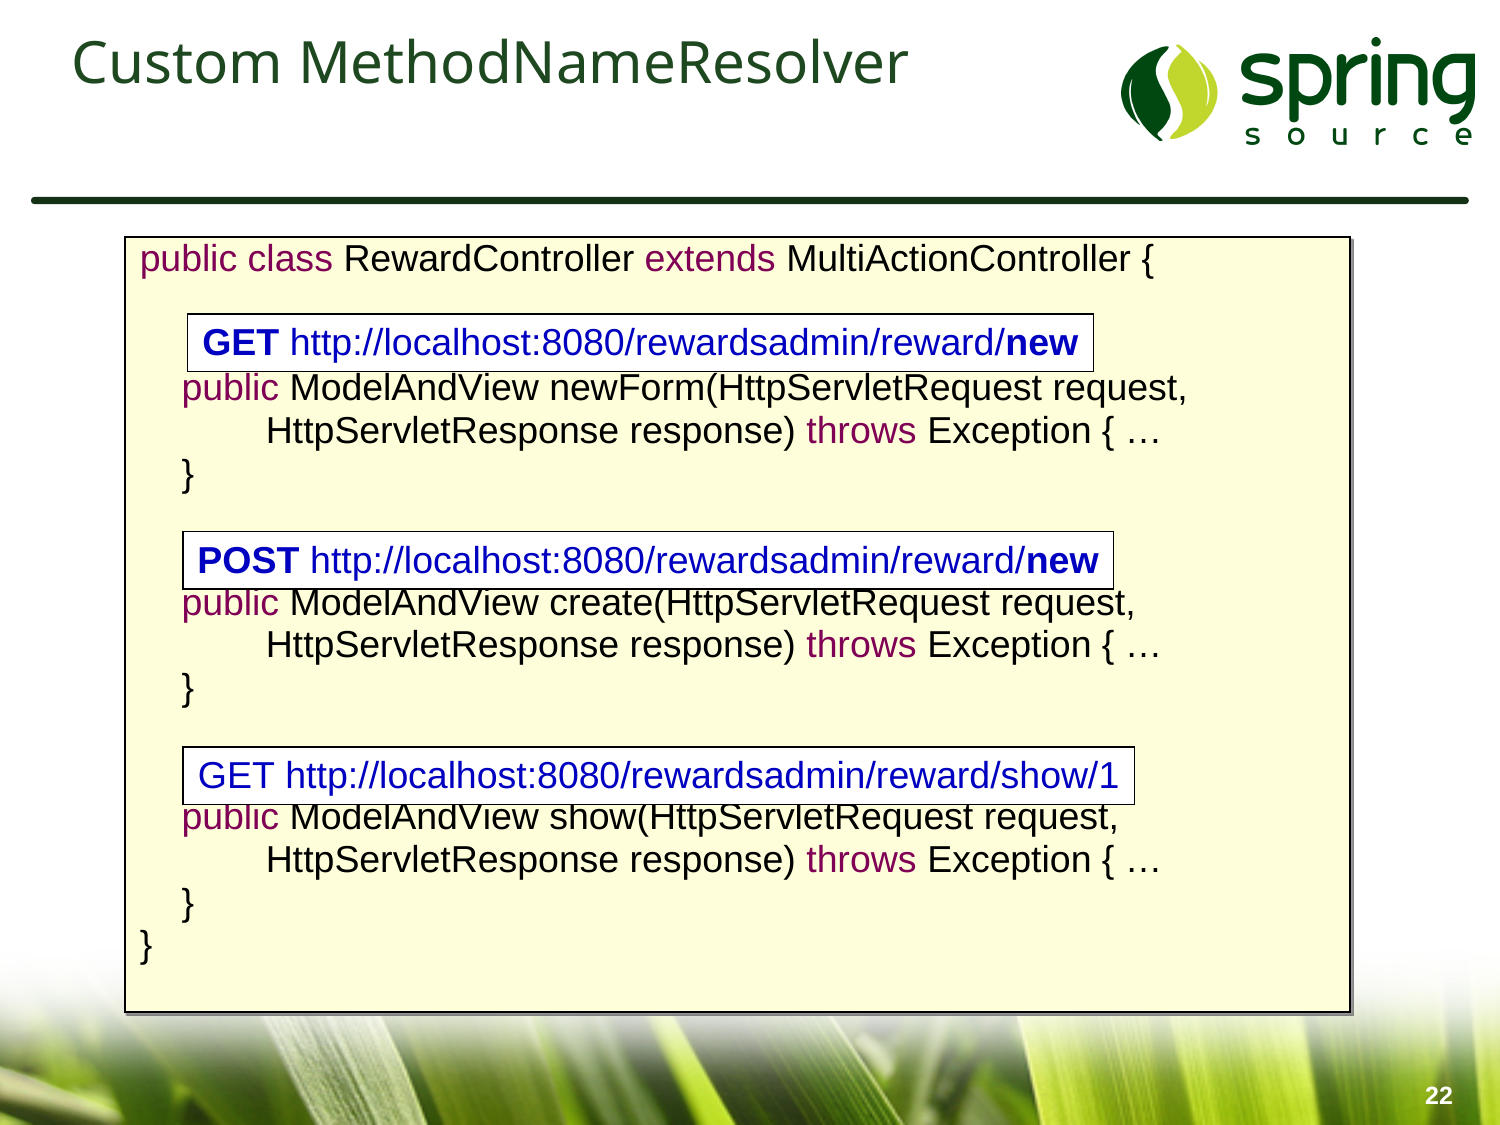

# Custom MethodNameResolver
public class RewardController extends MultiActionController {
 public ModelAndView newForm(HttpServletRequest request,
 HttpServletResponse response) throws Exception { …
 }
 public ModelAndView create(HttpServletRequest request,
 HttpServletResponse response) throws Exception { …
 }
 public ModelAndView show(HttpServletRequest request,
 HttpServletResponse response) throws Exception { …
 }
}
GET http://localhost:8080/rewardsadmin/reward/new
POST http://localhost:8080/rewardsadmin/reward/new
GET http://localhost:8080/rewardsadmin/reward/show/1